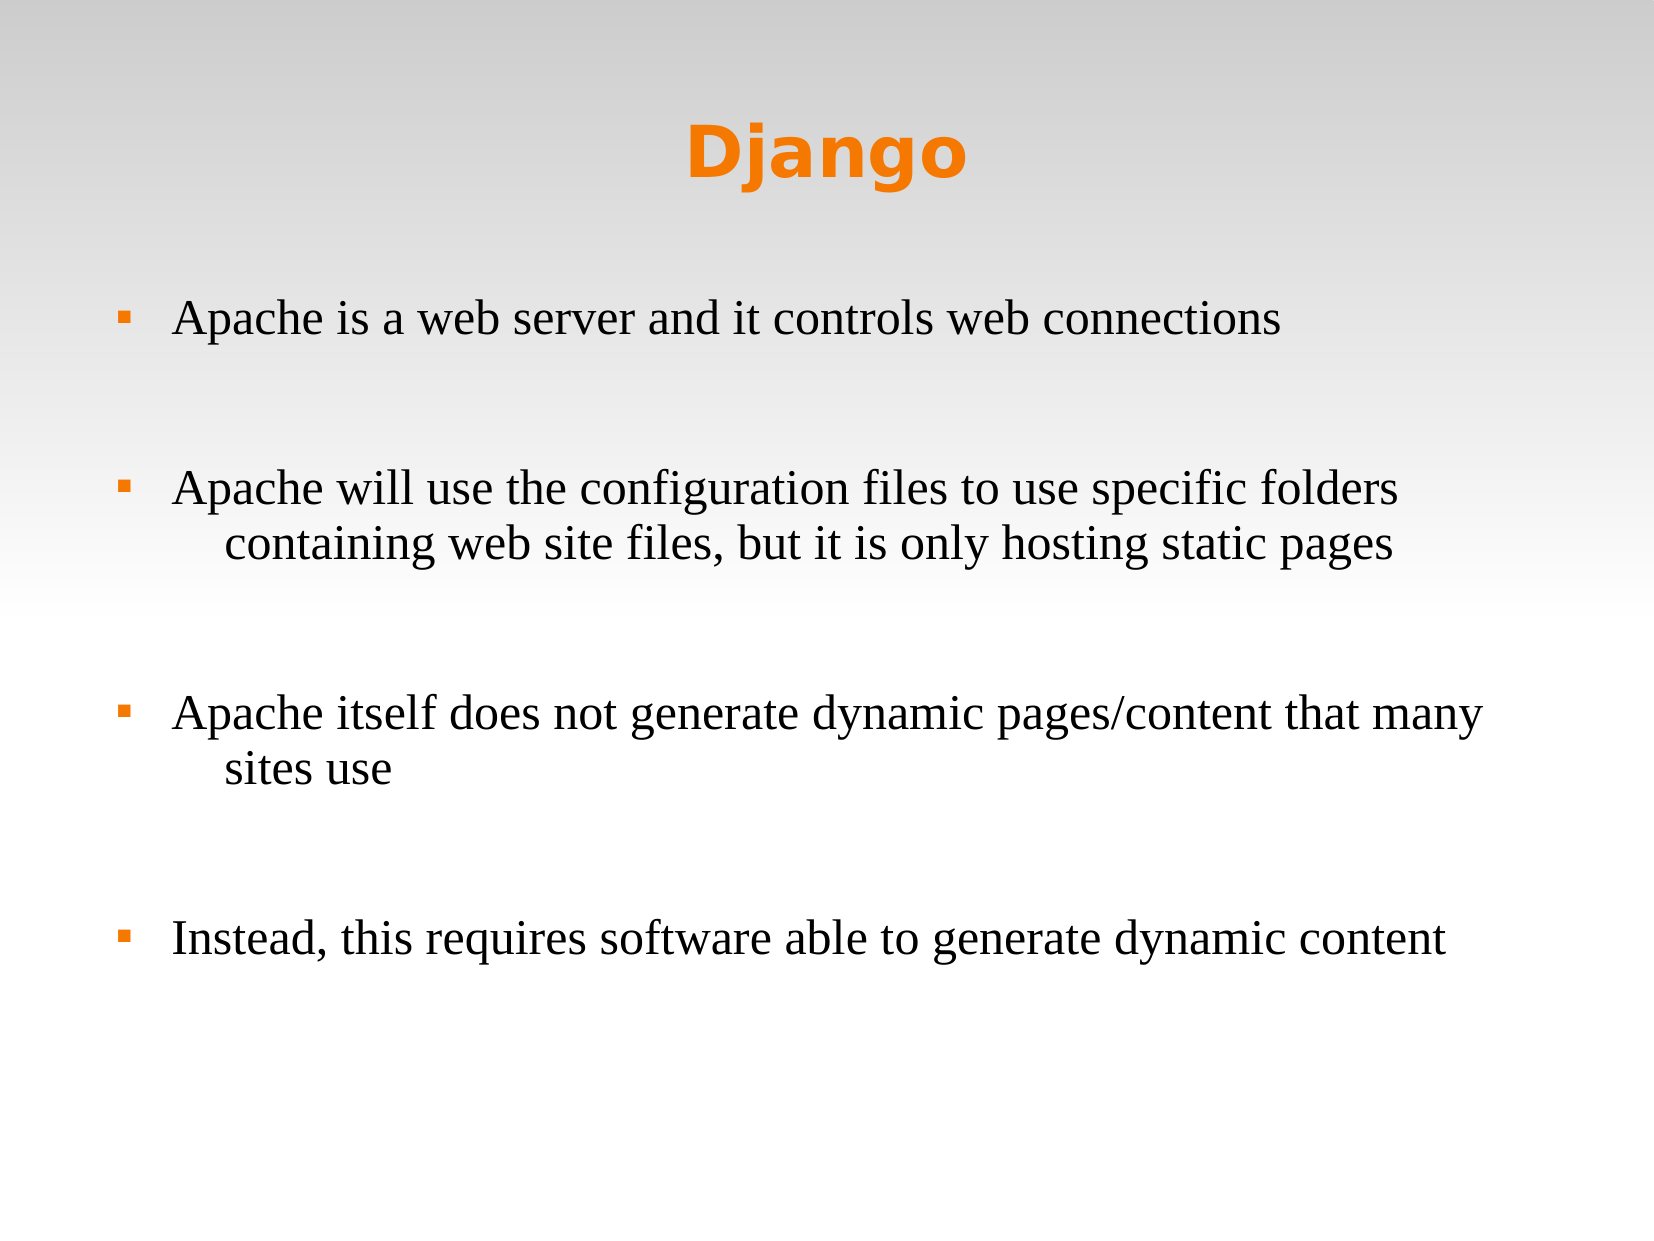

# Django
Apache is a web server and it controls web connections
Apache will use the configuration files to use specific folders containing web site files, but it is only hosting static pages
Apache itself does not generate dynamic pages/content that many sites use
Instead, this requires software able to generate dynamic content